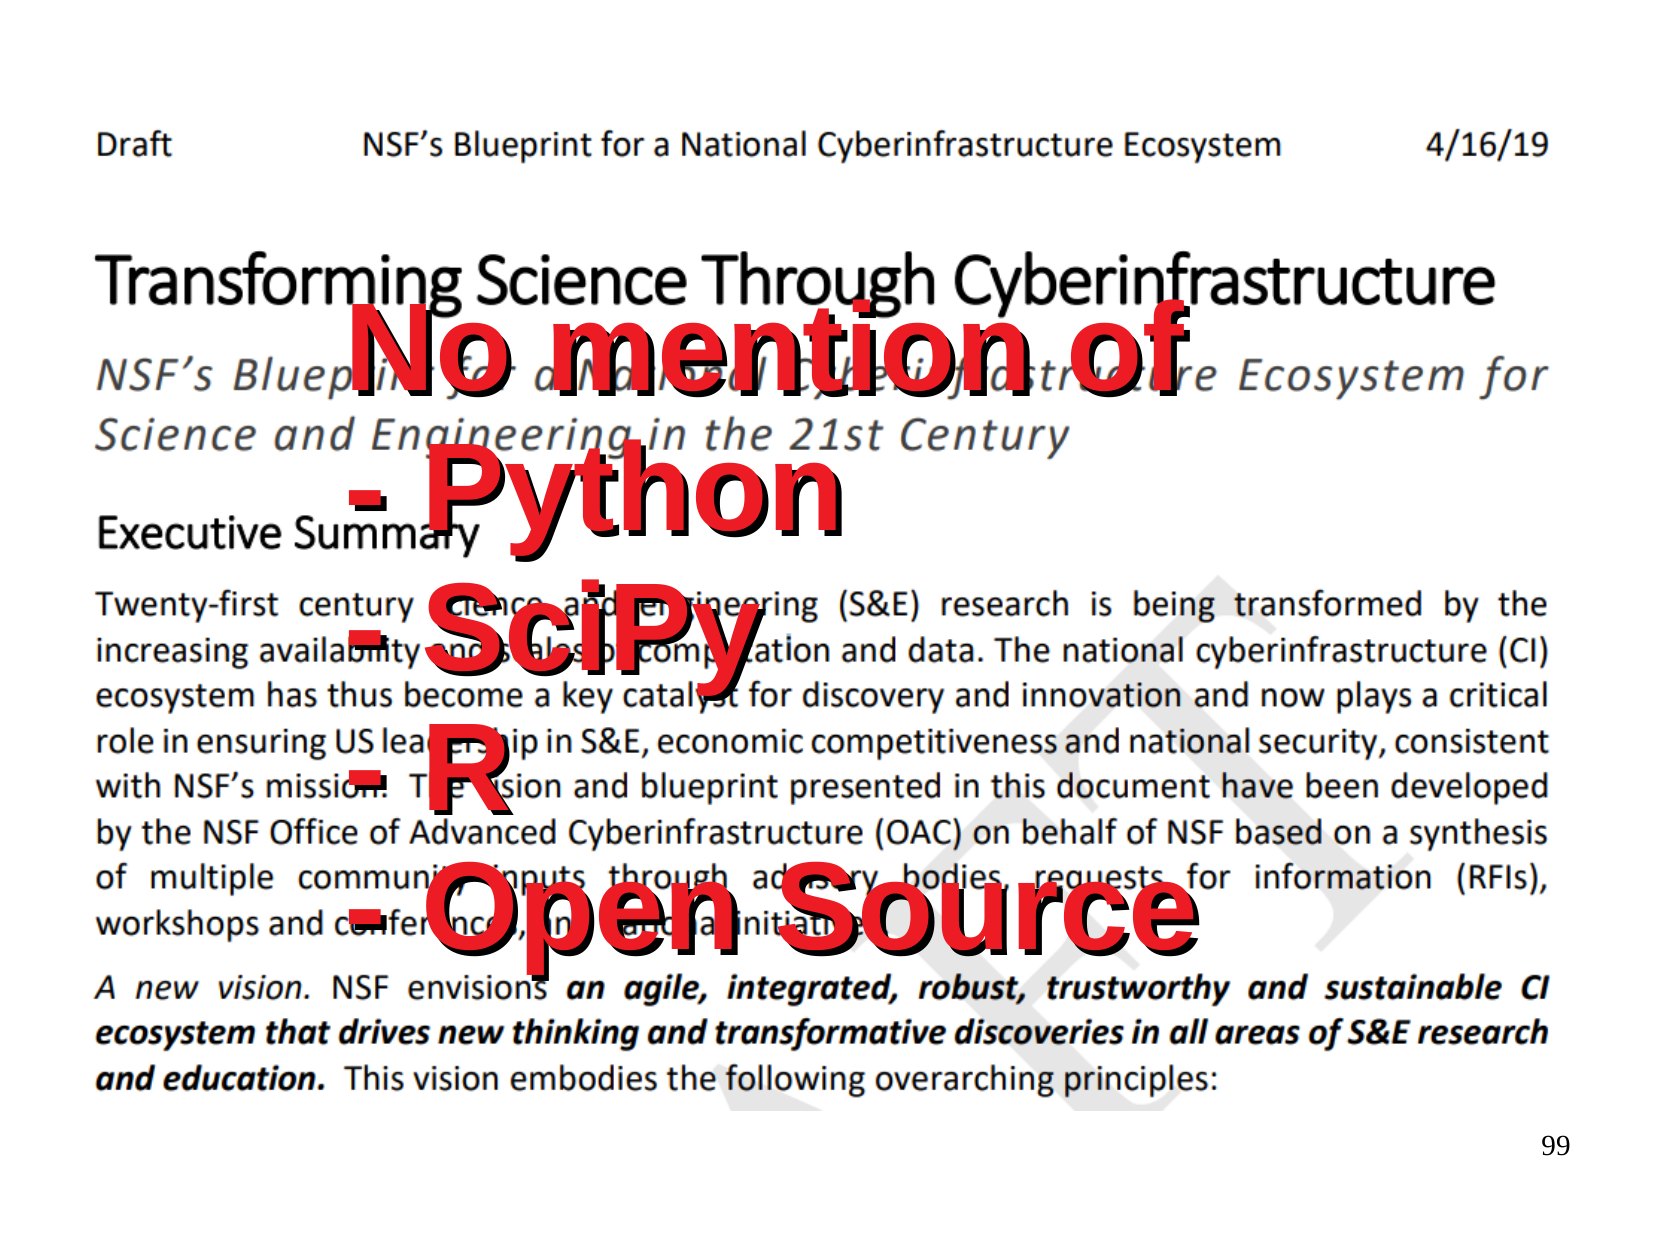

#
No mention of
- Python
- SciPy
- R
- Open Source
9